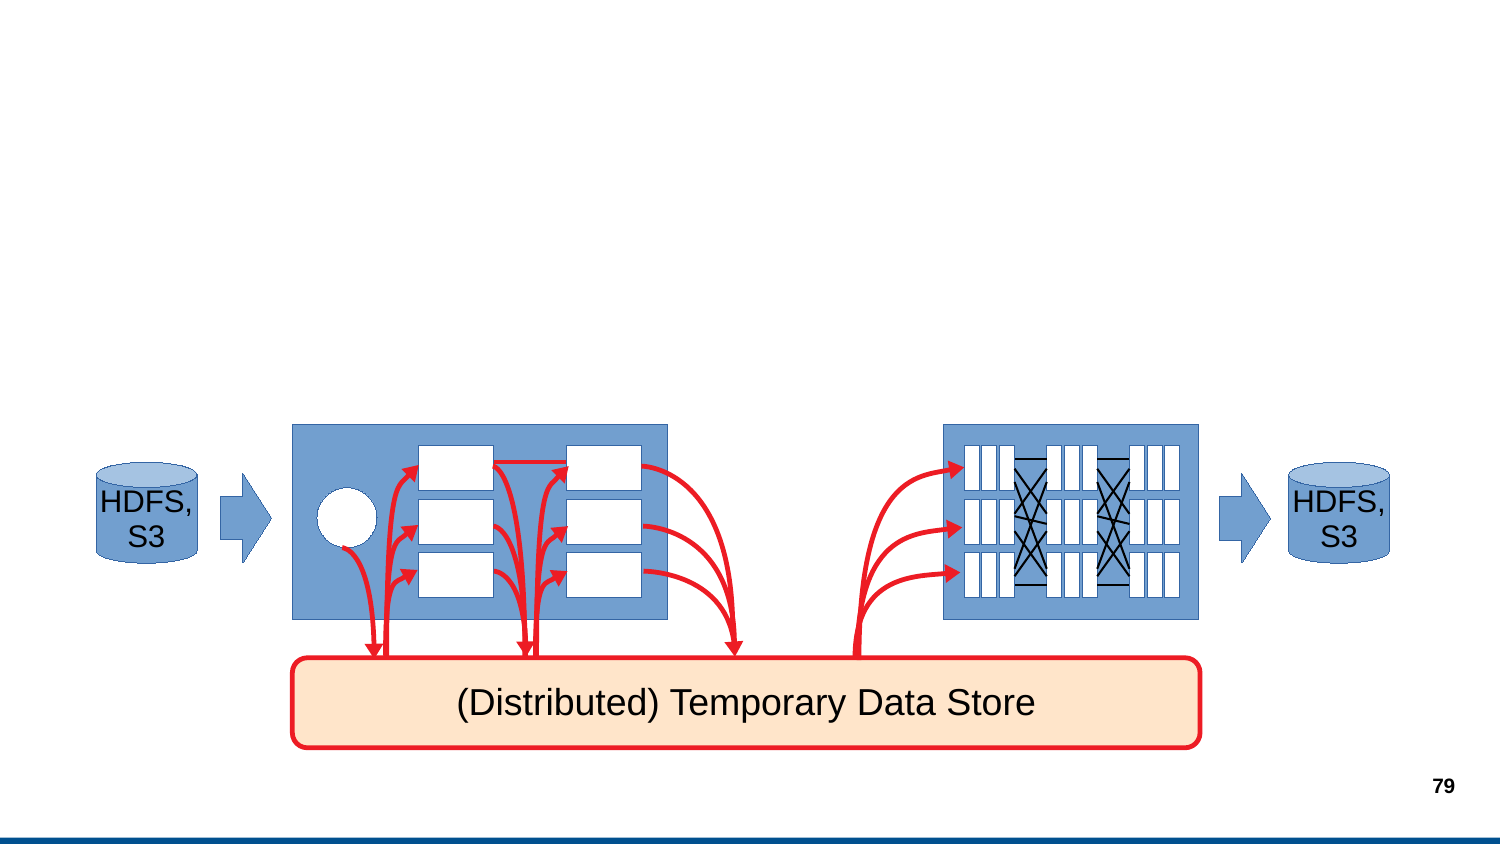

HDFS,
S3
HDFS,
S3
(Distributed) Temporary Data Store
79